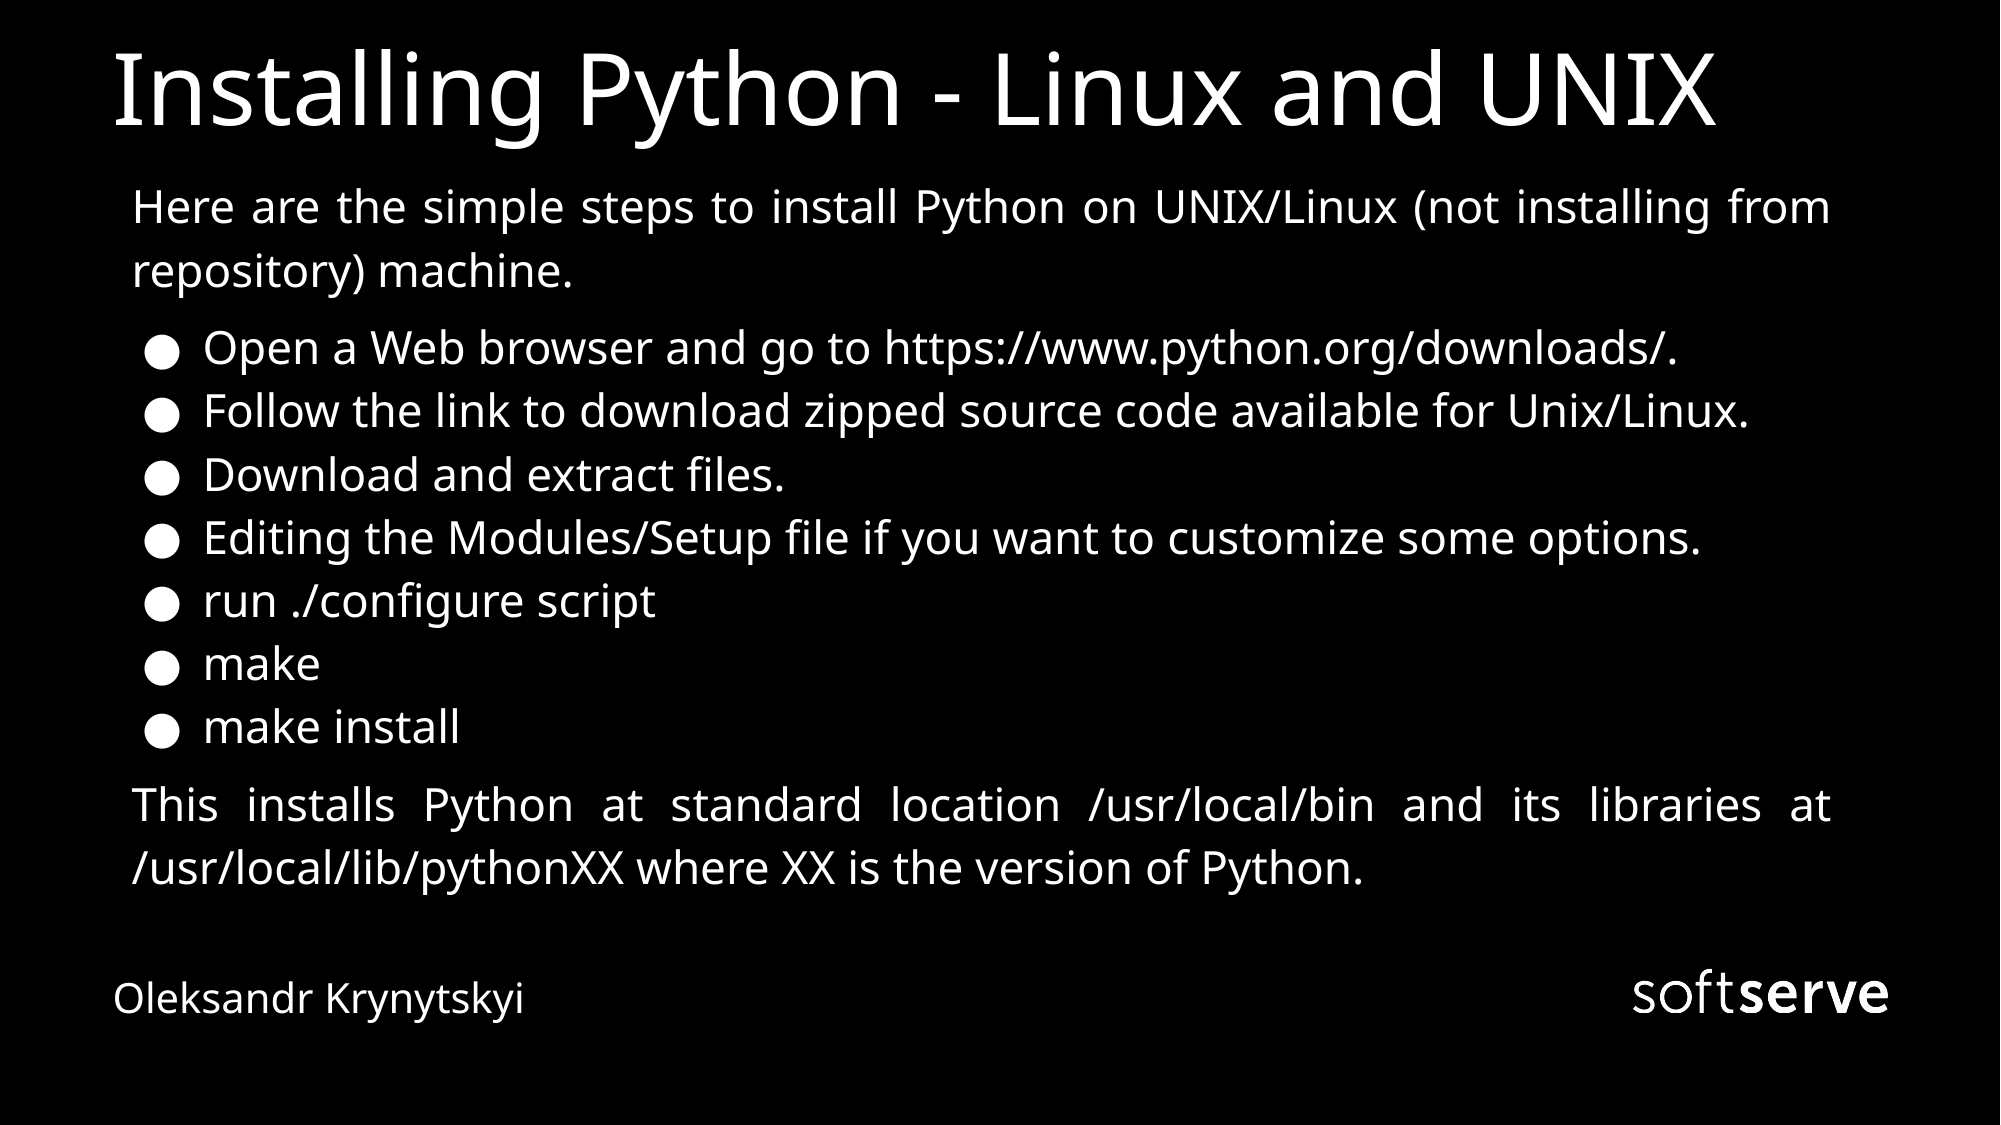

# Installing Python - Linux and UNIX
Here are the simple steps to install Python on UNIX/Linux (not installing from repository) machine.
Open a Web browser and go to https://www.python.org/downloads/.
Follow the link to download zipped source code available for Unix/Linux.
Download and extract files.
Editing the Modules/Setup file if you want to customize some options.
run ./configure script
make
make install
This installs Python at standard location /usr/local/bin and its libraries at /usr/local/lib/pythonXX where XX is the version of Python.
Oleksandr Krynytskyi